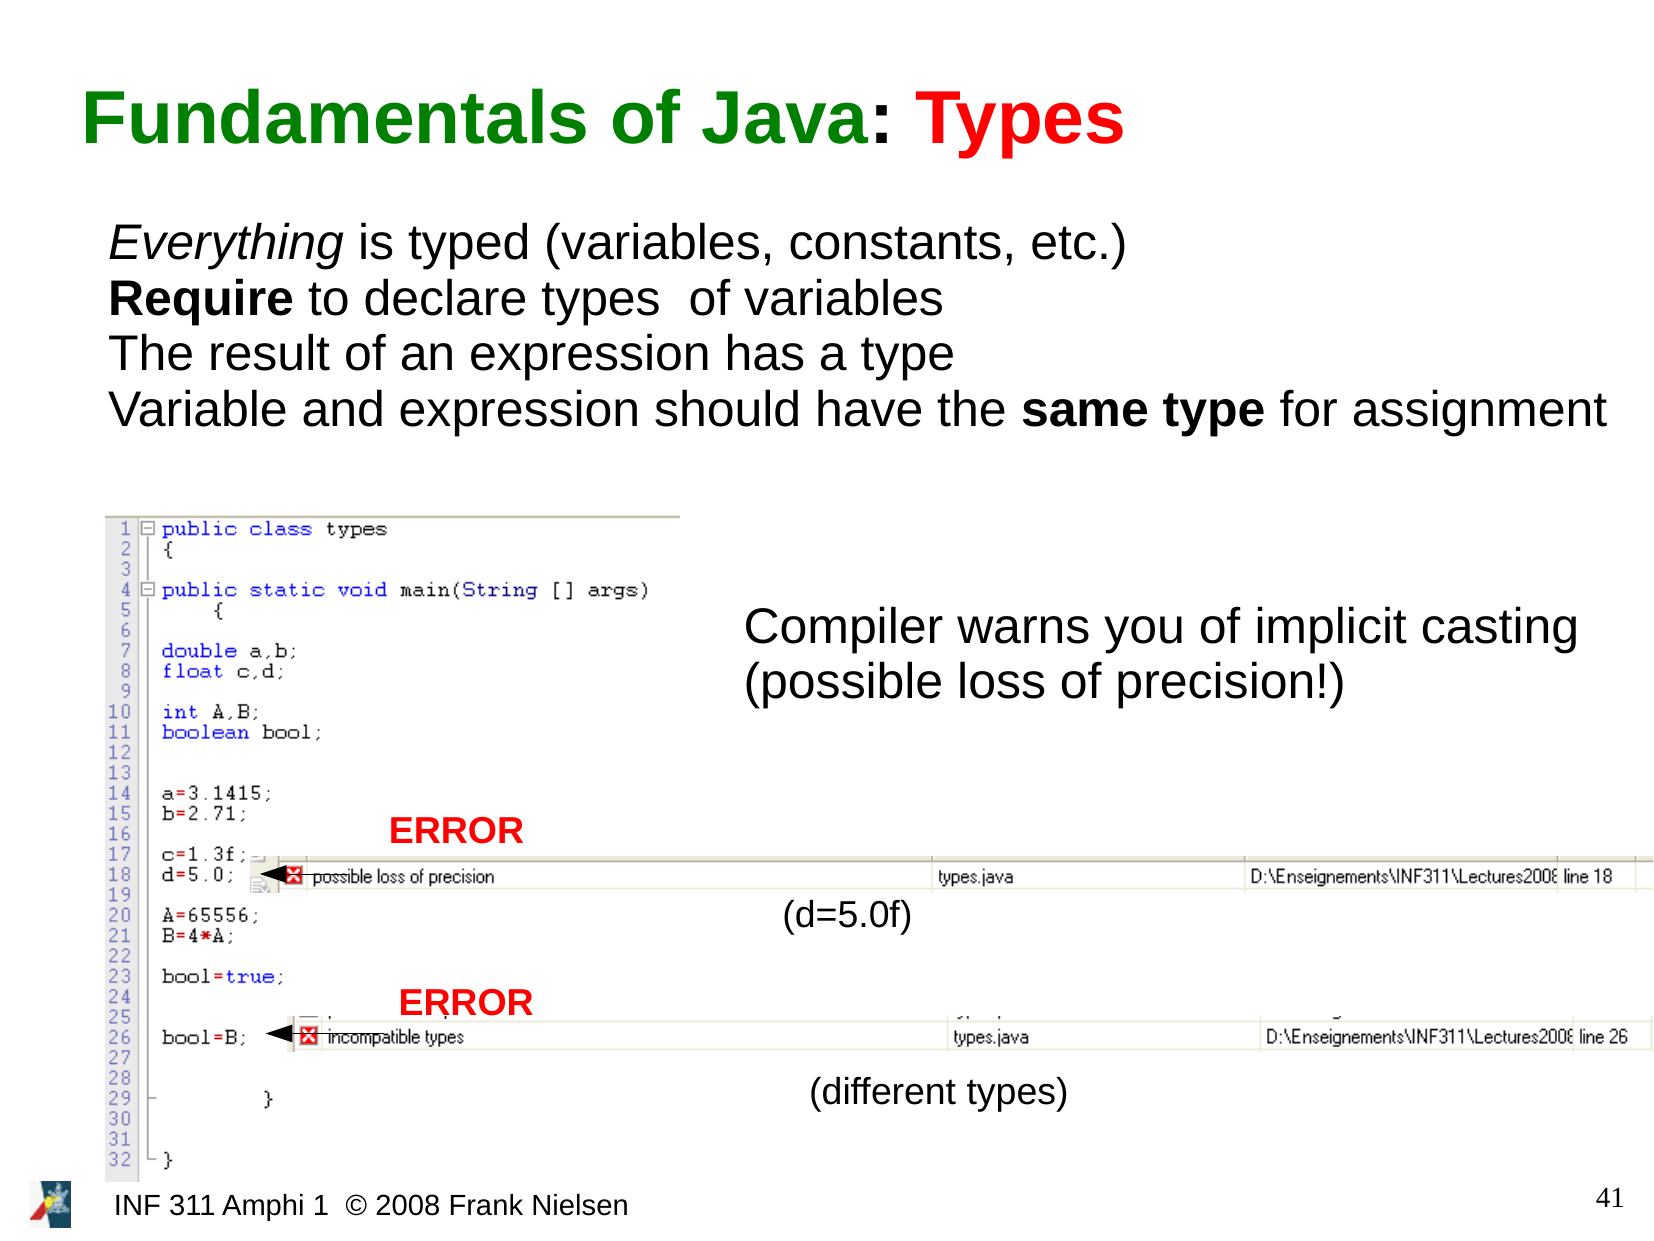

Fundamentals of Java: Types
 Everything is typed (variables, constants, etc.)
 Require to declare types of variables
 The result of an expression has a type
 Variable and expression should have the same type for assignment
Compiler warns you of implicit casting
(possible loss of precision!)
ERROR
(d=5.0f)
ERROR
(different types)
41